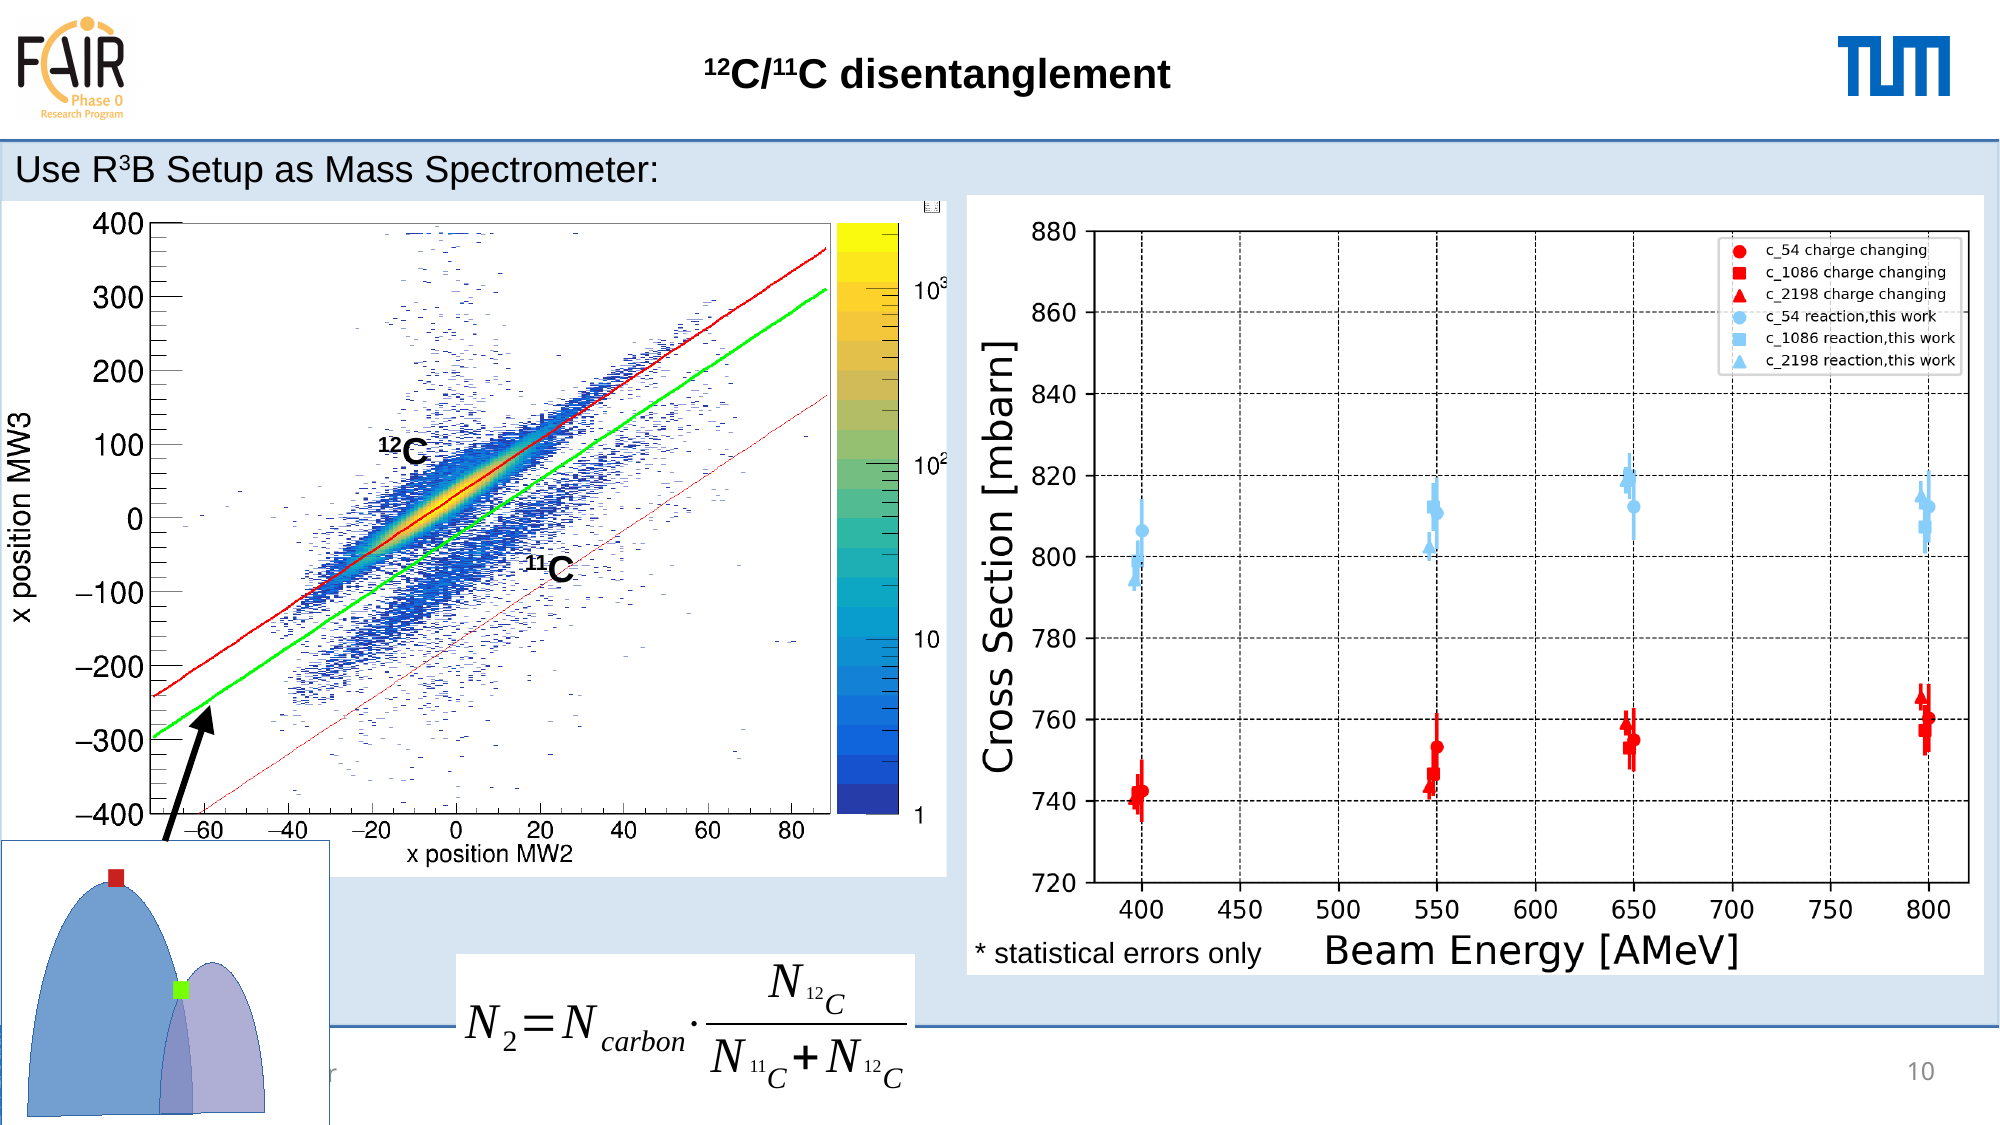

12C/11C disentanglement
Use R3B Setup as Mass Spectrometer:
12C
11C
.
.
* statistical errors only
10